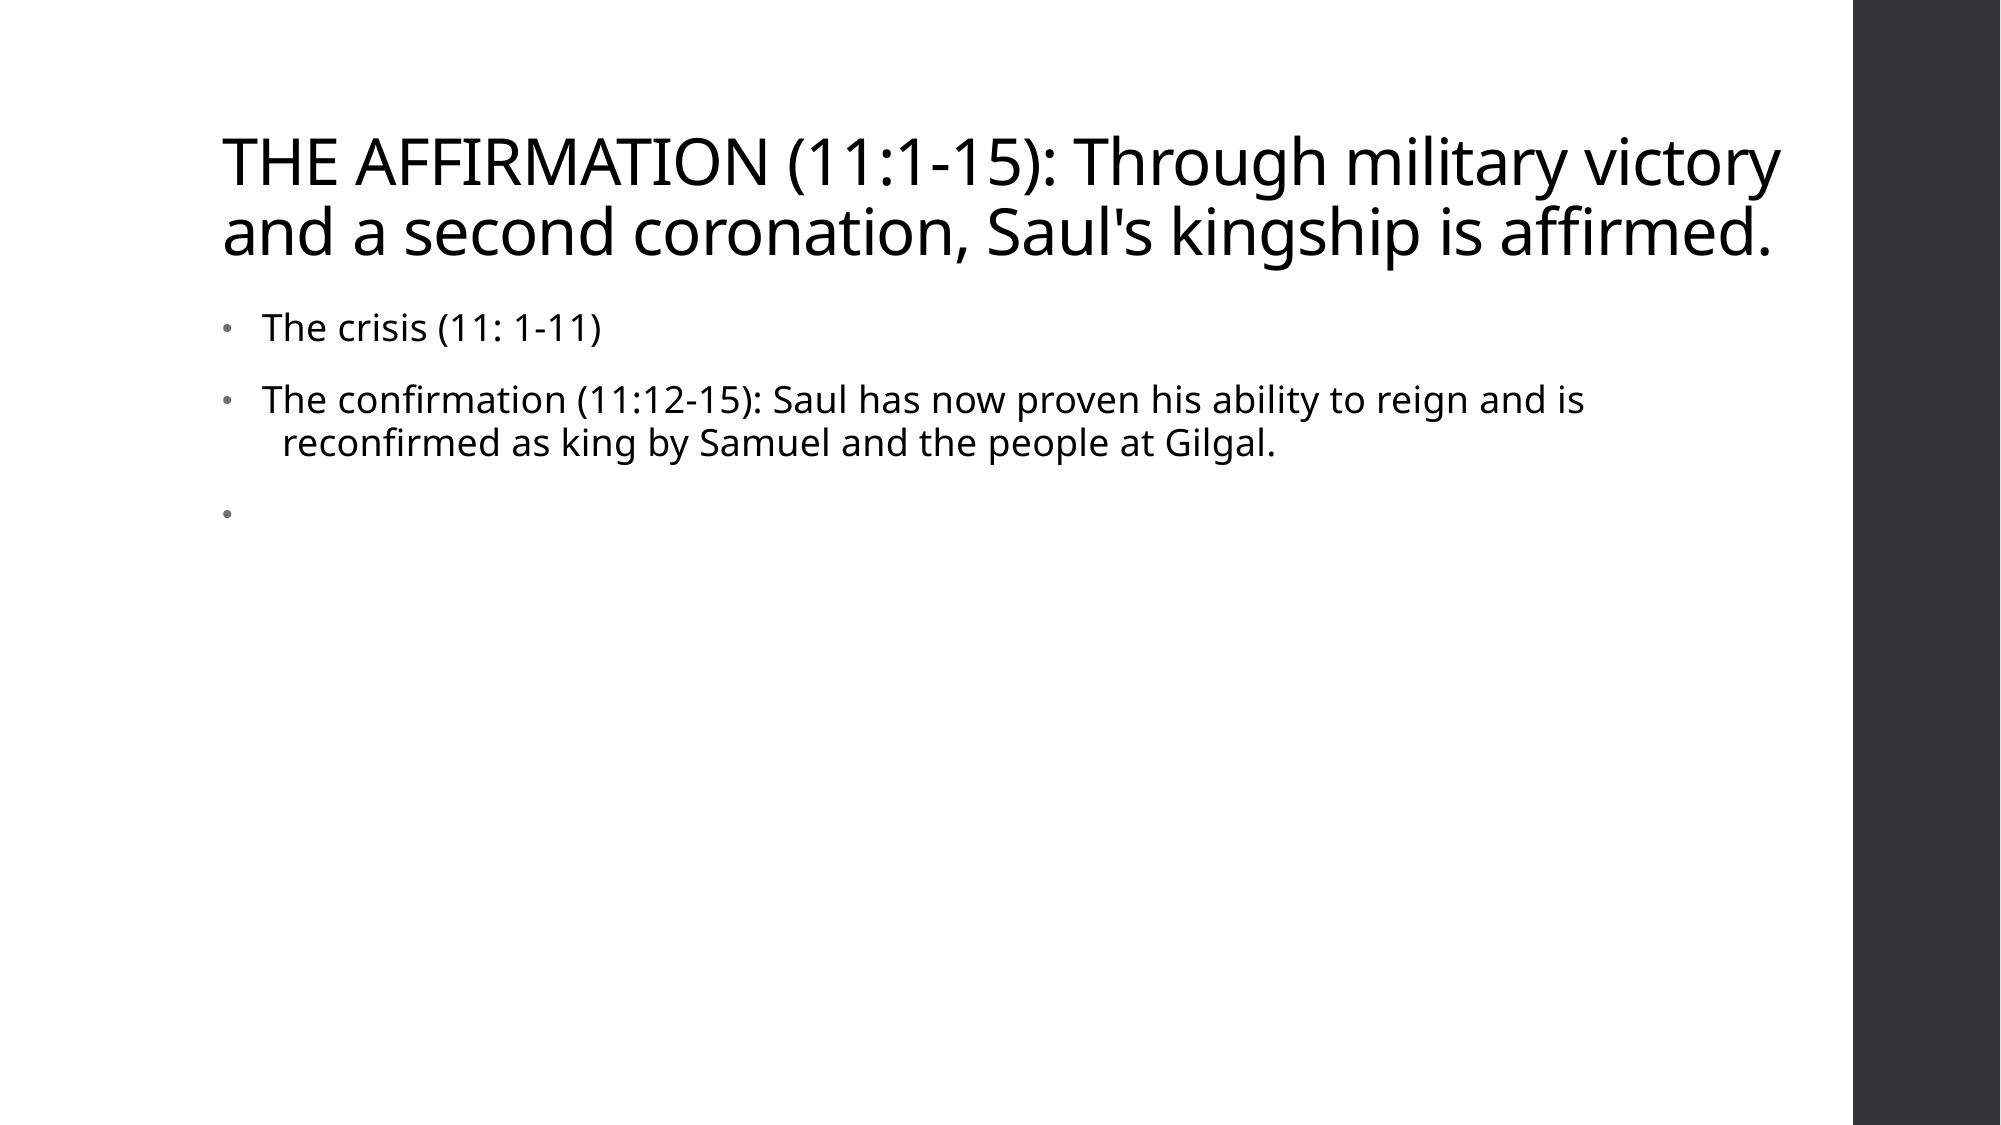

# THE AFFIRMATION (11:1-15): Through military victory and a second coronation, Saul's kingship is affirmed.
 The crisis (11: 1-11)
 The confirmation (11:12-15): Saul has now proven his ability to reign and is reconfirmed as king by Samuel and the people at Gilgal.